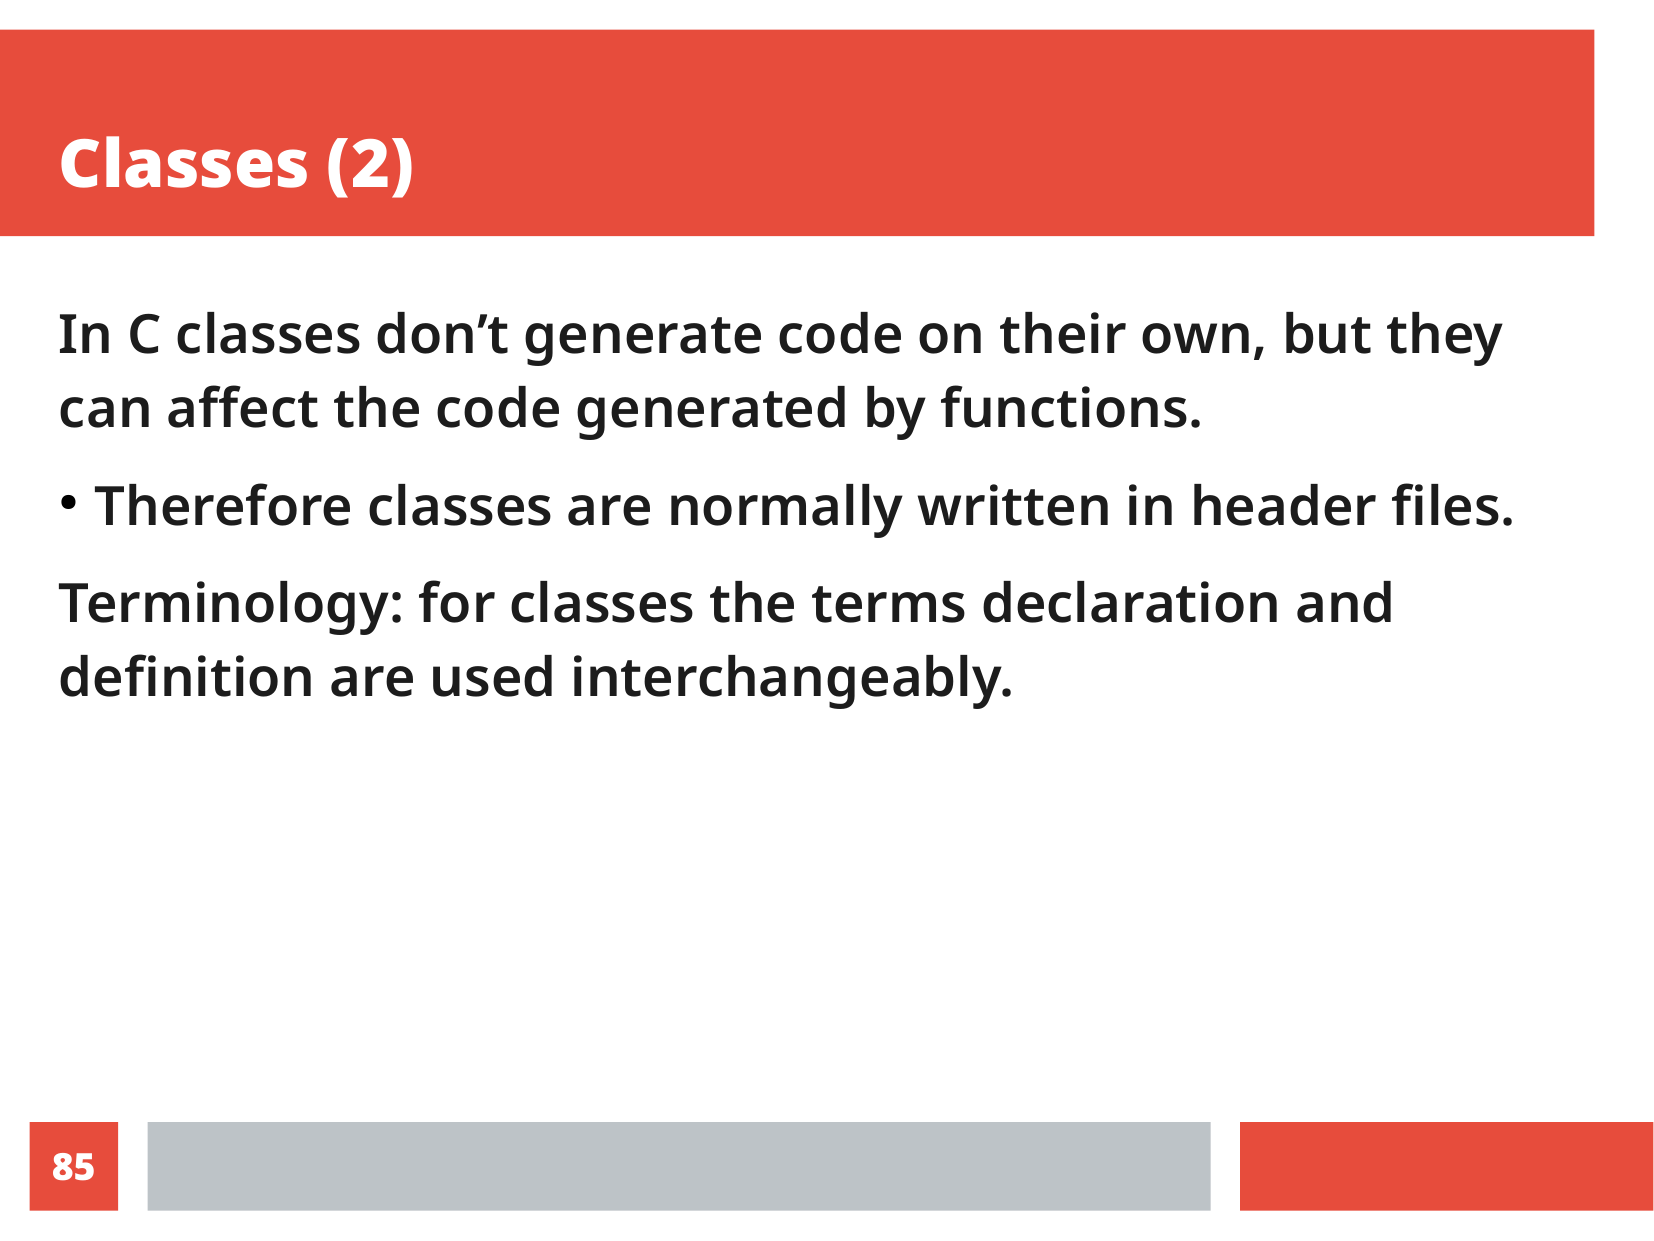

# Classes (2)
In C classes don’t generate code on their own, but they can affect the code generated by functions.
Therefore classes are normally written in header files.
Terminology: for classes the terms declaration and definition are used interchangeably.
85